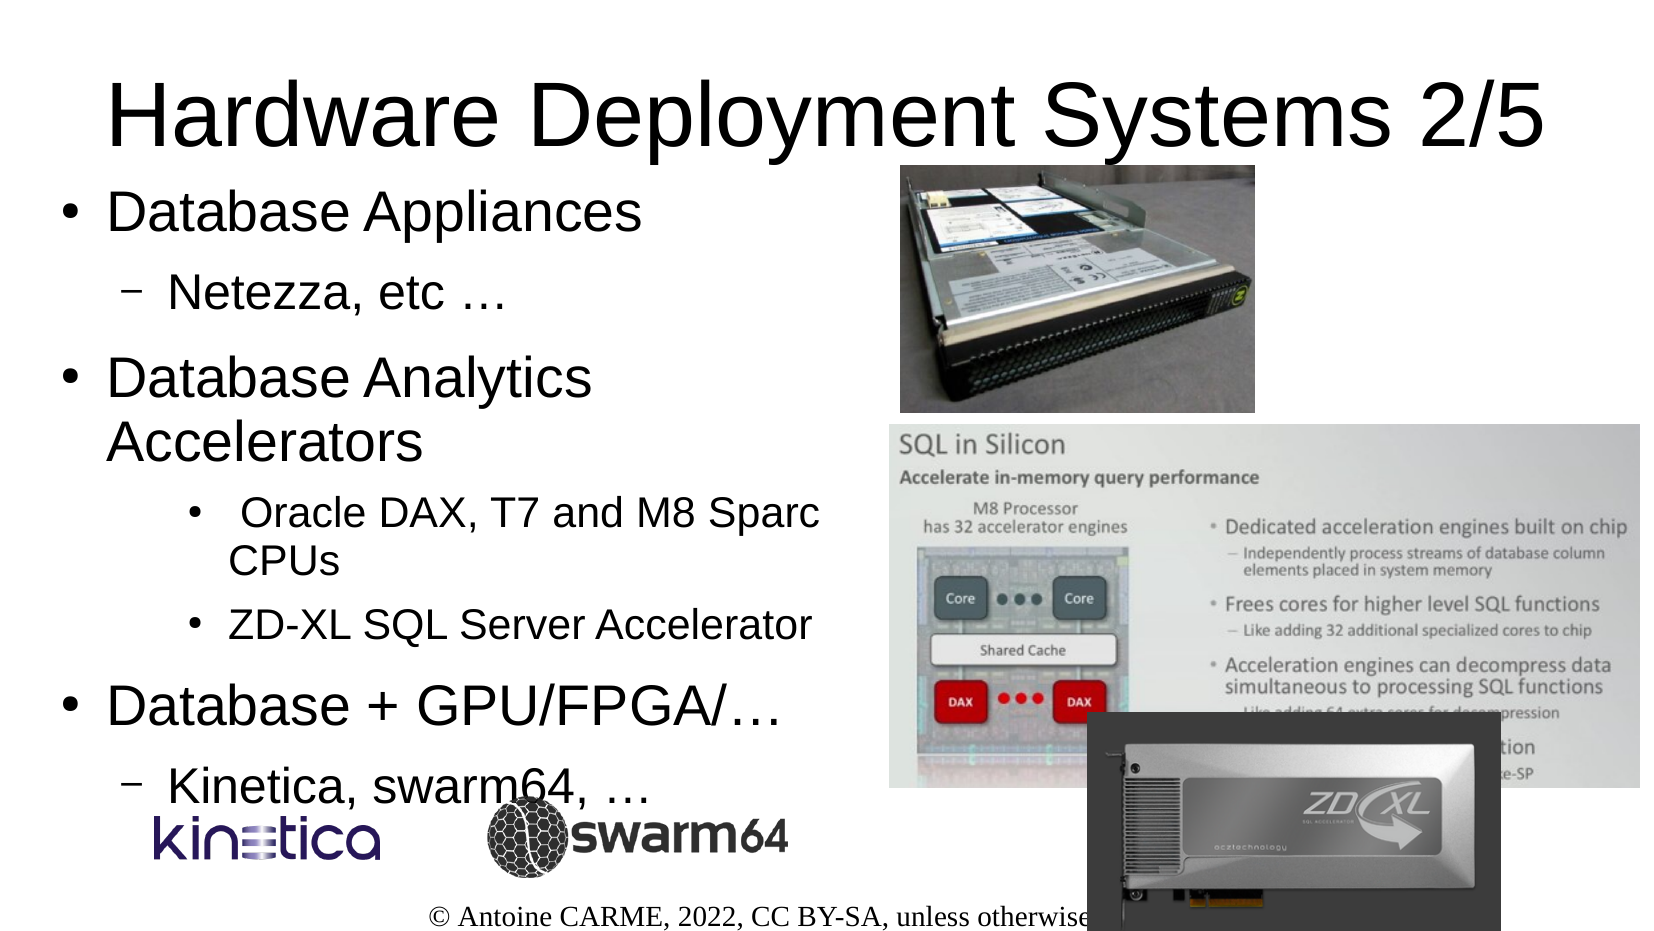

# Hardware Deployment Systems 2/5
Database Appliances
Netezza, etc …
Database Analytics Accelerators
 Oracle DAX, T7 and M8 Sparc CPUs
ZD-XL SQL Server Accelerator
Database + GPU/FPGA/…
Kinetica, swarm64, …